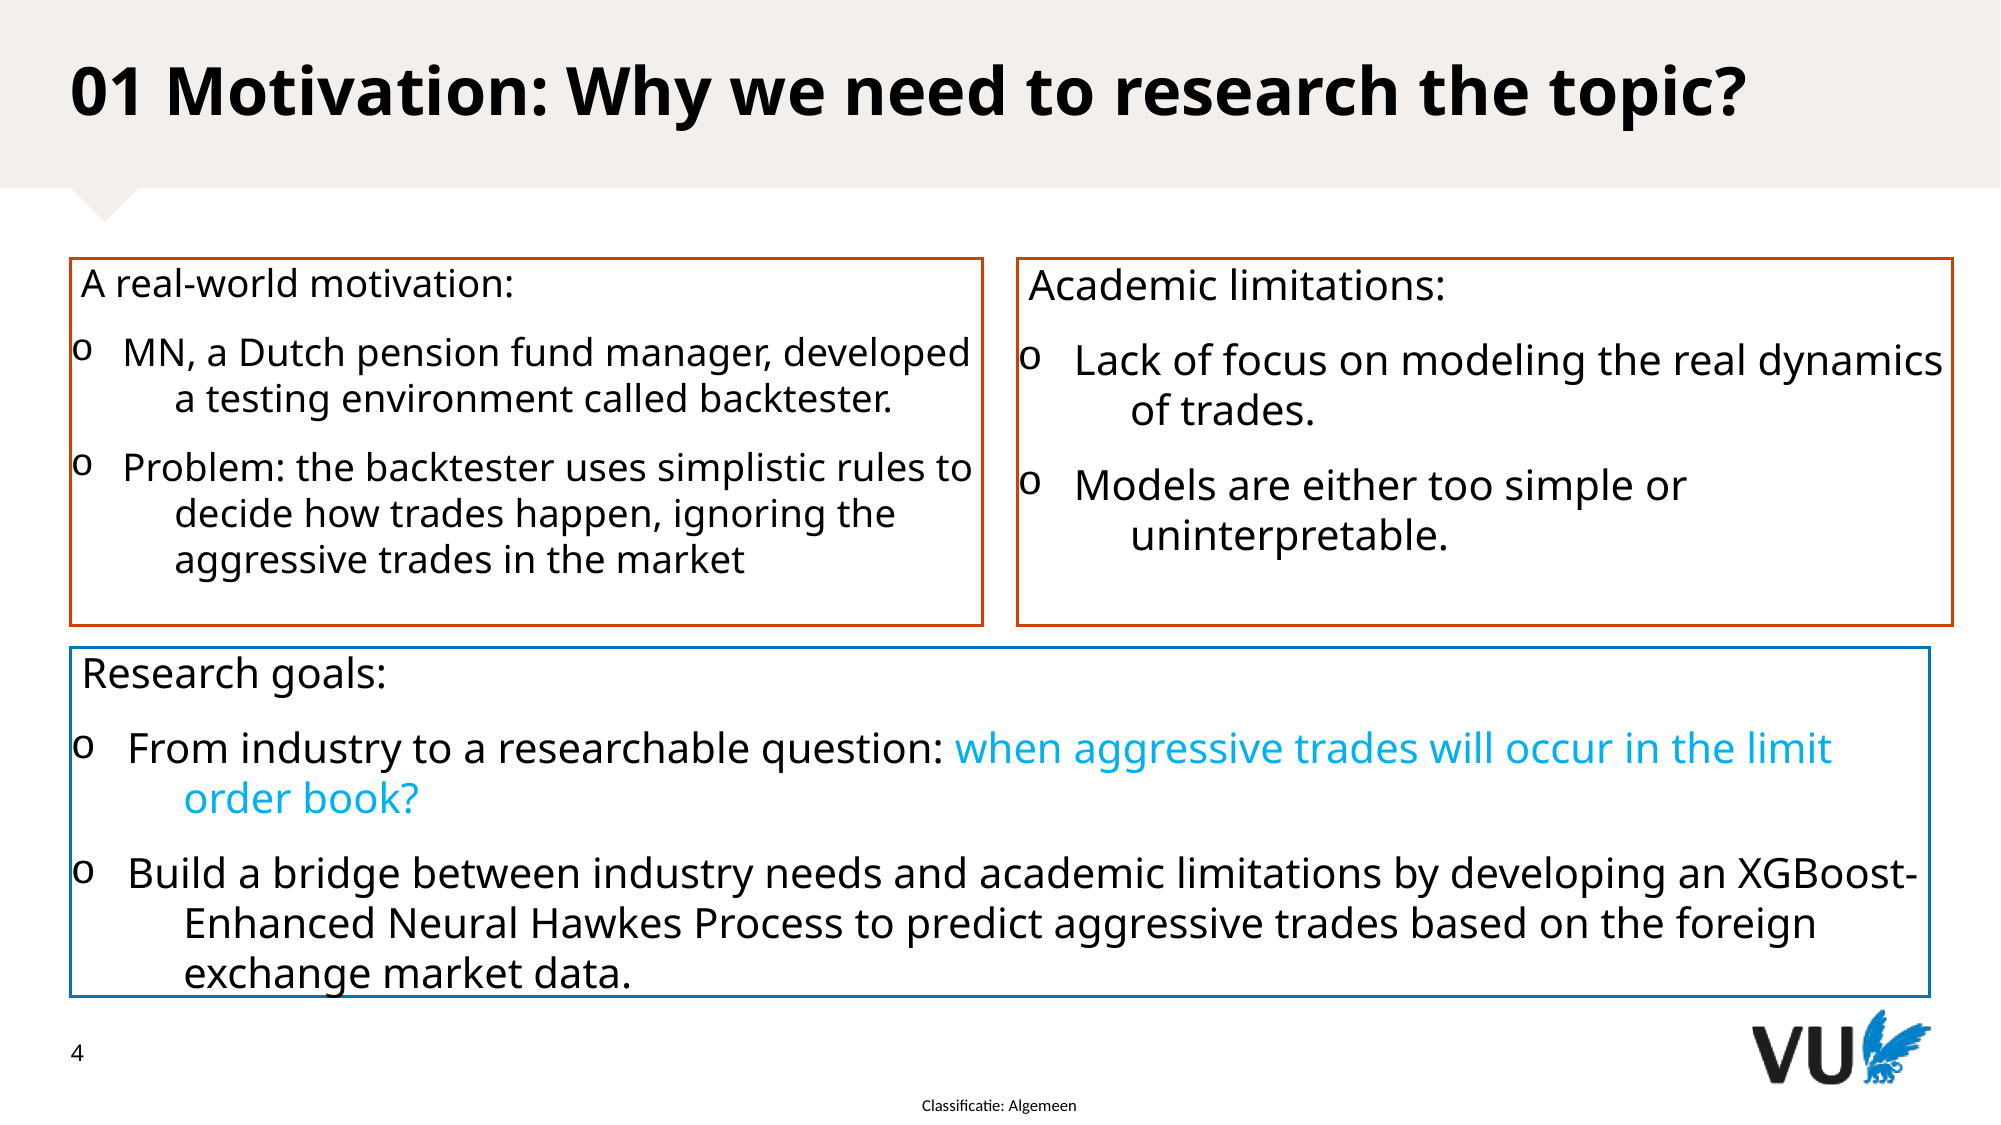

01 Motivation: Why we need to research the topic?
# A real-world motivation:
MN, a Dutch pension fund manager, developed a testing environment called backtester.
Problem: the backtester uses simplistic rules to decide how trades happen, ignoring the aggressive trades in the market
 Academic limitations:
Lack of focus on modeling the real dynamics of trades.
Models are either too simple or uninterpretable.
 Research goals:
From industry to a researchable question: when aggressive trades will occur in the limit order book?
Build a bridge between industry needs and academic limitations by developing an XGBoost-Enhanced Neural Hawkes Process to predict aggressive trades based on the foreign exchange market data.